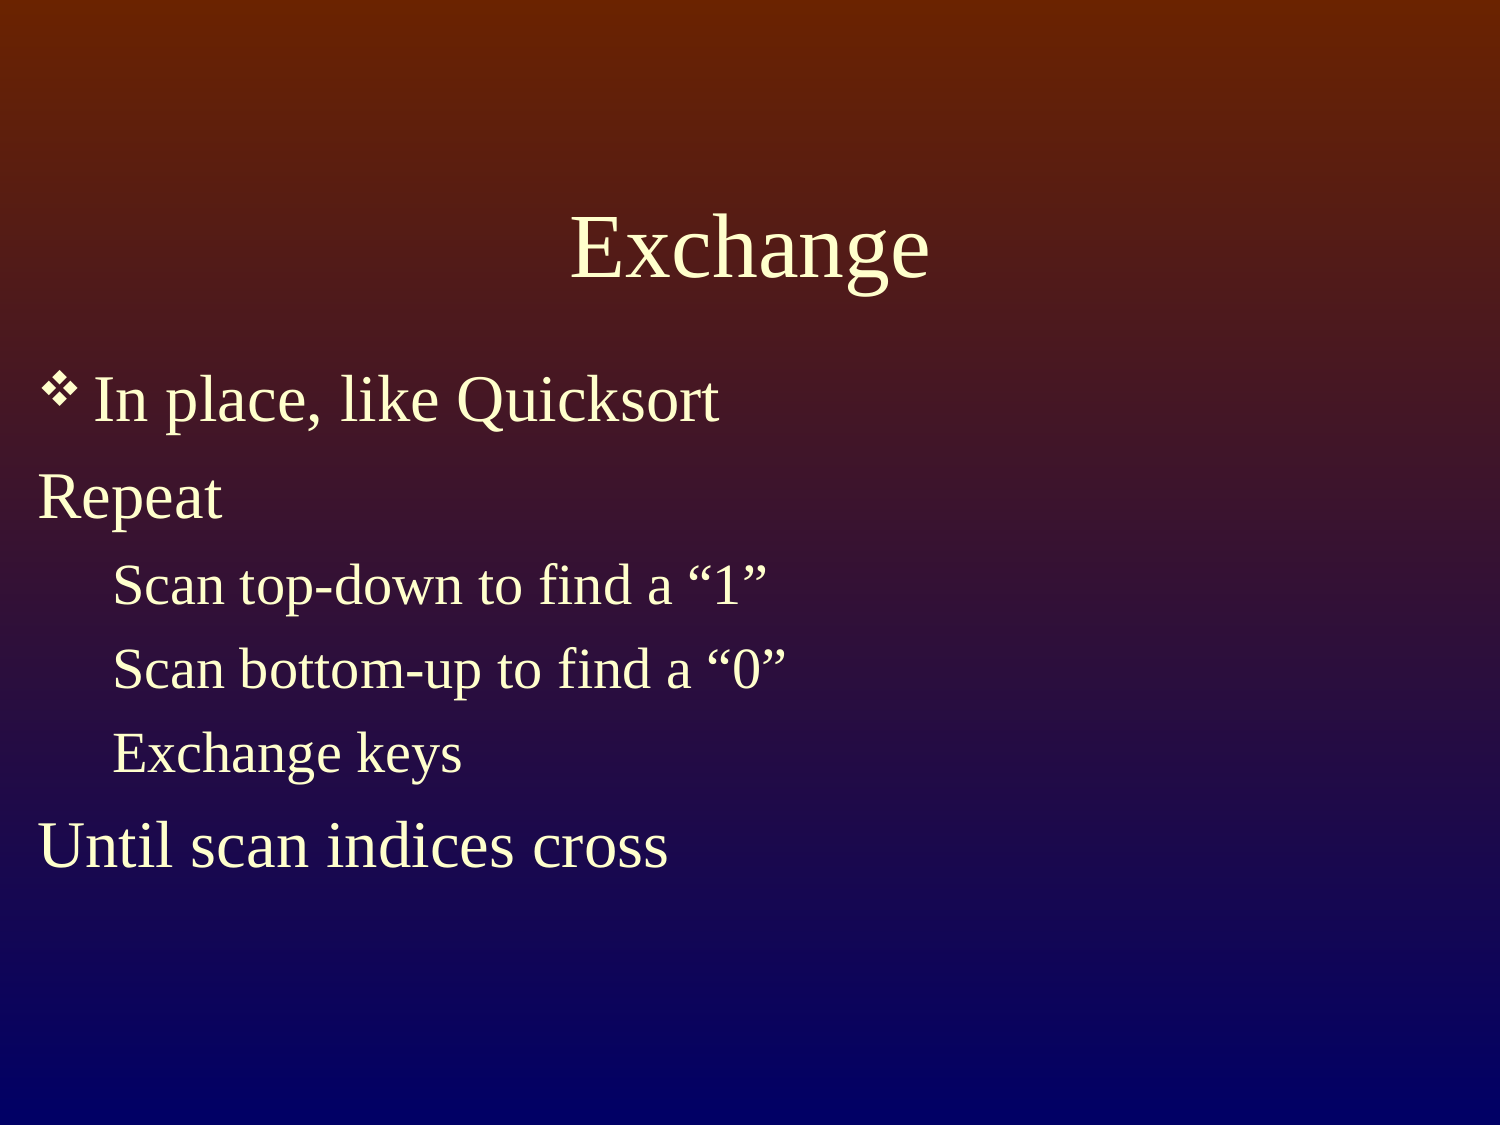

# Exchange
In place, like Quicksort
Repeat
Scan top-down to find a “1”
Scan bottom-up to find a “0”
Exchange keys
Until scan indices cross